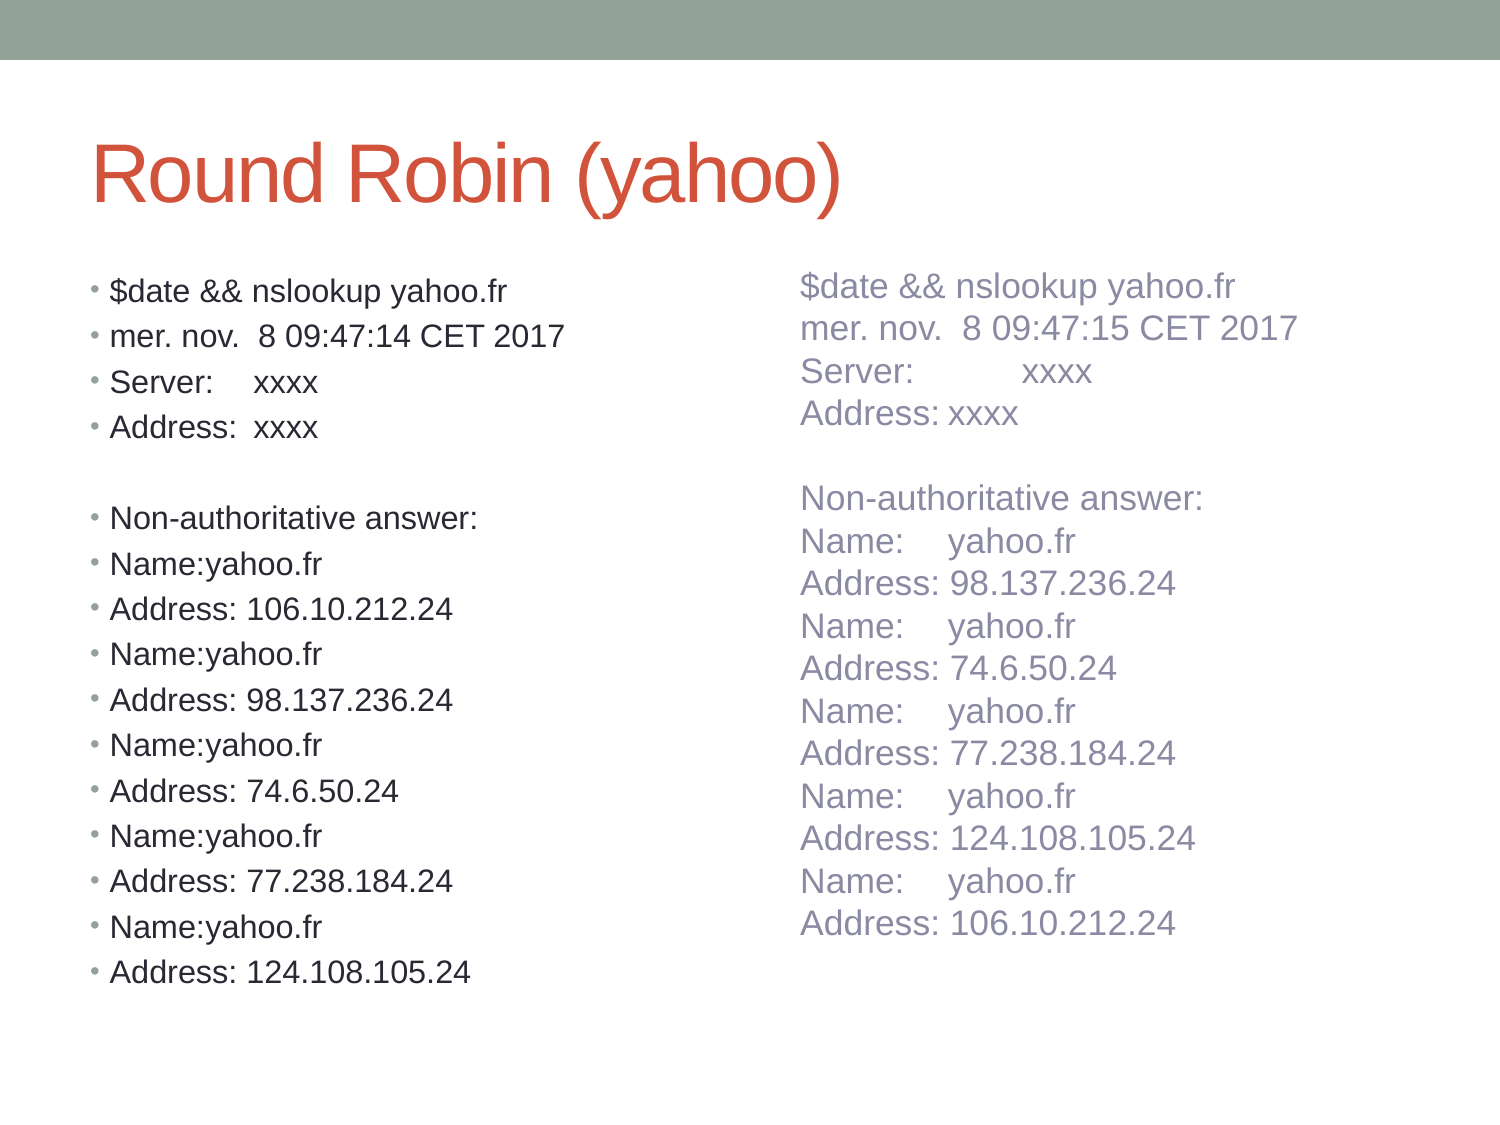

# Round Robin (yahoo)
$date && nslookup yahoo.fr
mer. nov. 8 09:47:15 CET 2017
Server:		xxxx
Address:	xxxx
Non-authoritative answer:
Name:	yahoo.fr
Address: 98.137.236.24
Name:	yahoo.fr
Address: 74.6.50.24
Name:	yahoo.fr
Address: 77.238.184.24
Name:	yahoo.fr
Address: 124.108.105.24
Name:	yahoo.fr
Address: 106.10.212.24
$date && nslookup yahoo.fr
mer. nov. 8 09:47:14 CET 2017
Server:		xxxx
Address:	xxxx
Non-authoritative answer:
Name:	yahoo.fr
Address: 106.10.212.24
Name:	yahoo.fr
Address: 98.137.236.24
Name:	yahoo.fr
Address: 74.6.50.24
Name:	yahoo.fr
Address: 77.238.184.24
Name:	yahoo.fr
Address: 124.108.105.24